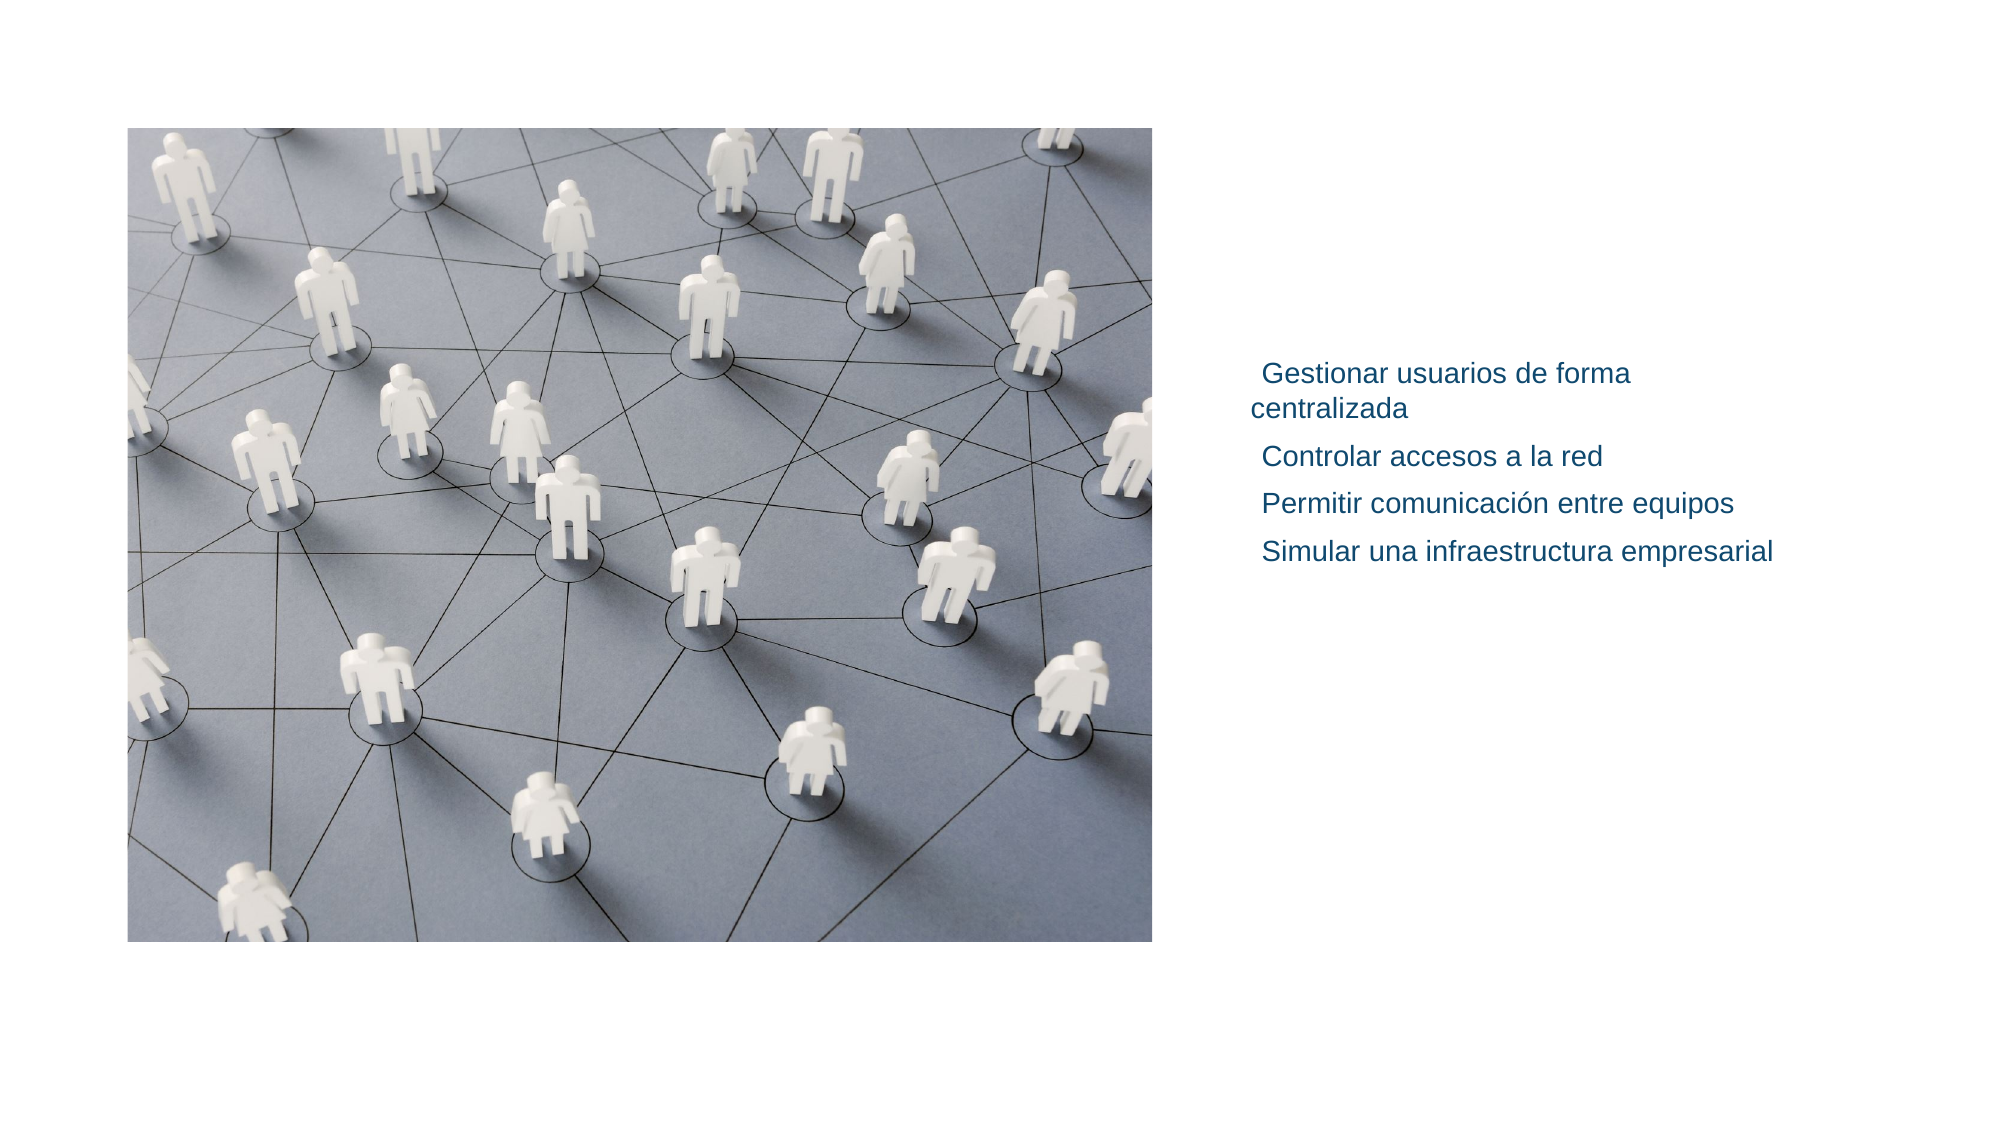

# OBJETIVO
Gestionar usuarios de forma centralizada
Controlar accesos a la red
Permitir comunicación entre equipos
Simular una infraestructura empresarial